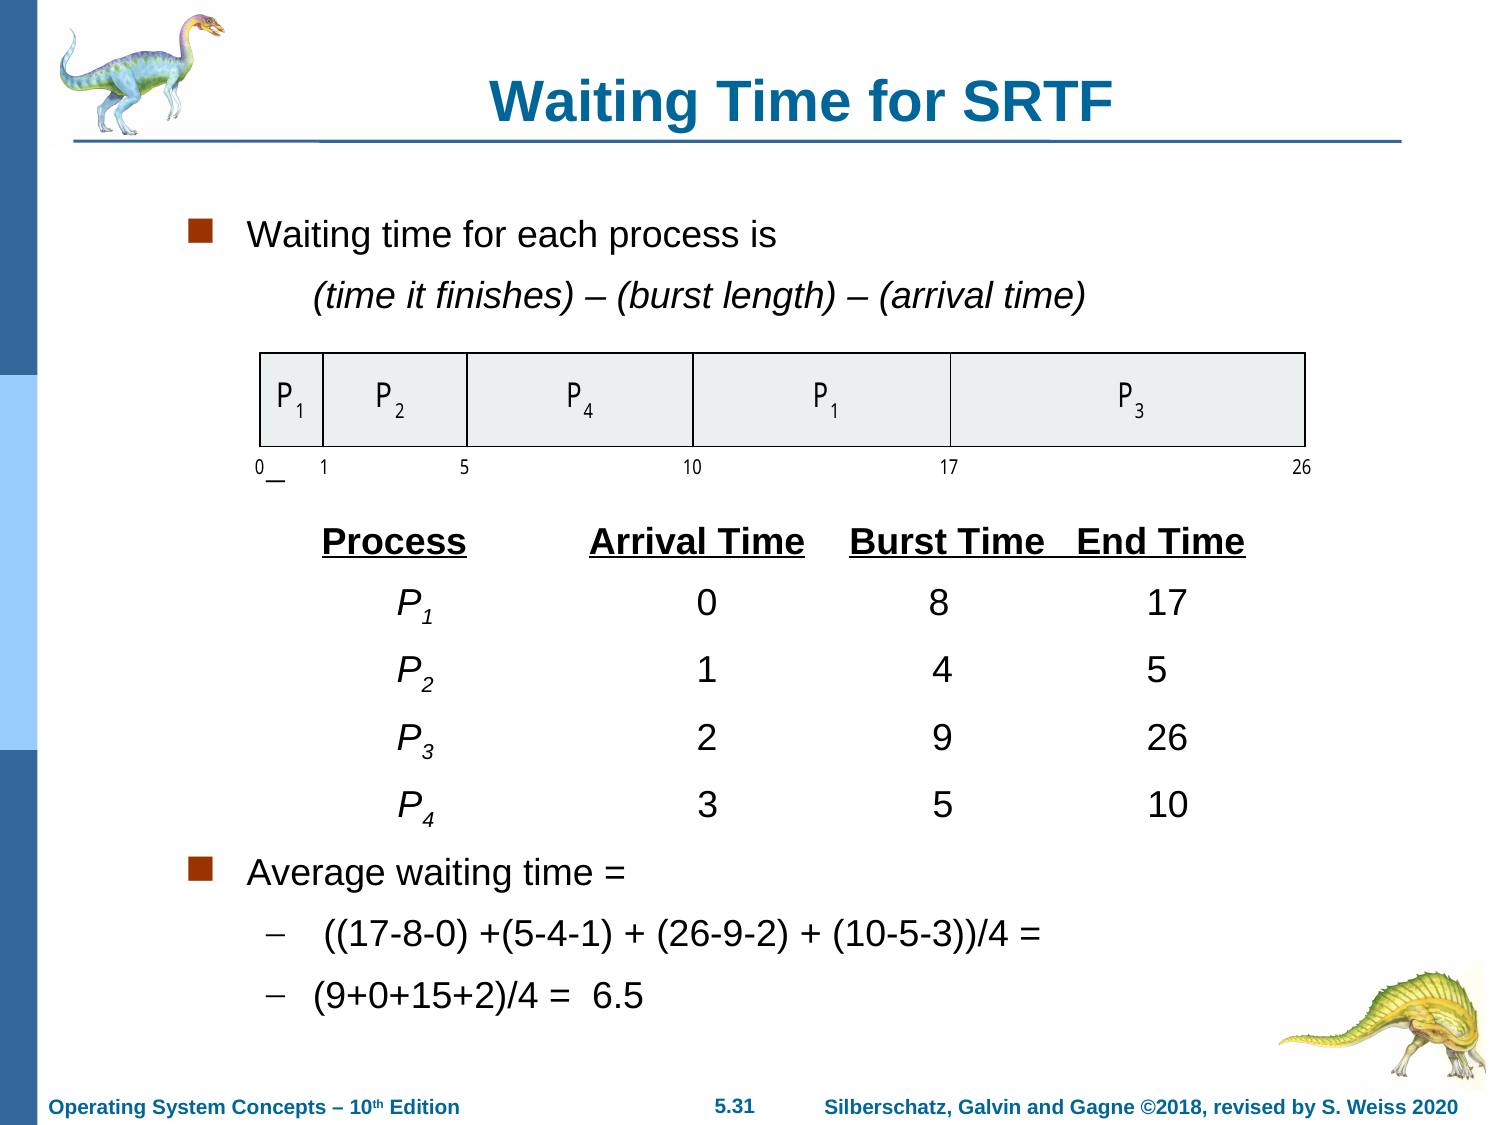

Waiting Time for SRTF
Waiting time for each process is
(time it finishes) – (burst length) – (arrival time)
		ProcessA	 Arrival TimeT Burst Time End Time
		 	P1	 			0	 8			17
			P2 				1			 4			5
		 	P3				2			 9			26
		 	P4				3			 5			10
Average waiting time =
 ((17-8-0) +(5-4-1) + (26-9-2) + (10-5-3))/4 =
(9+0+15+2)/4 = 6.5